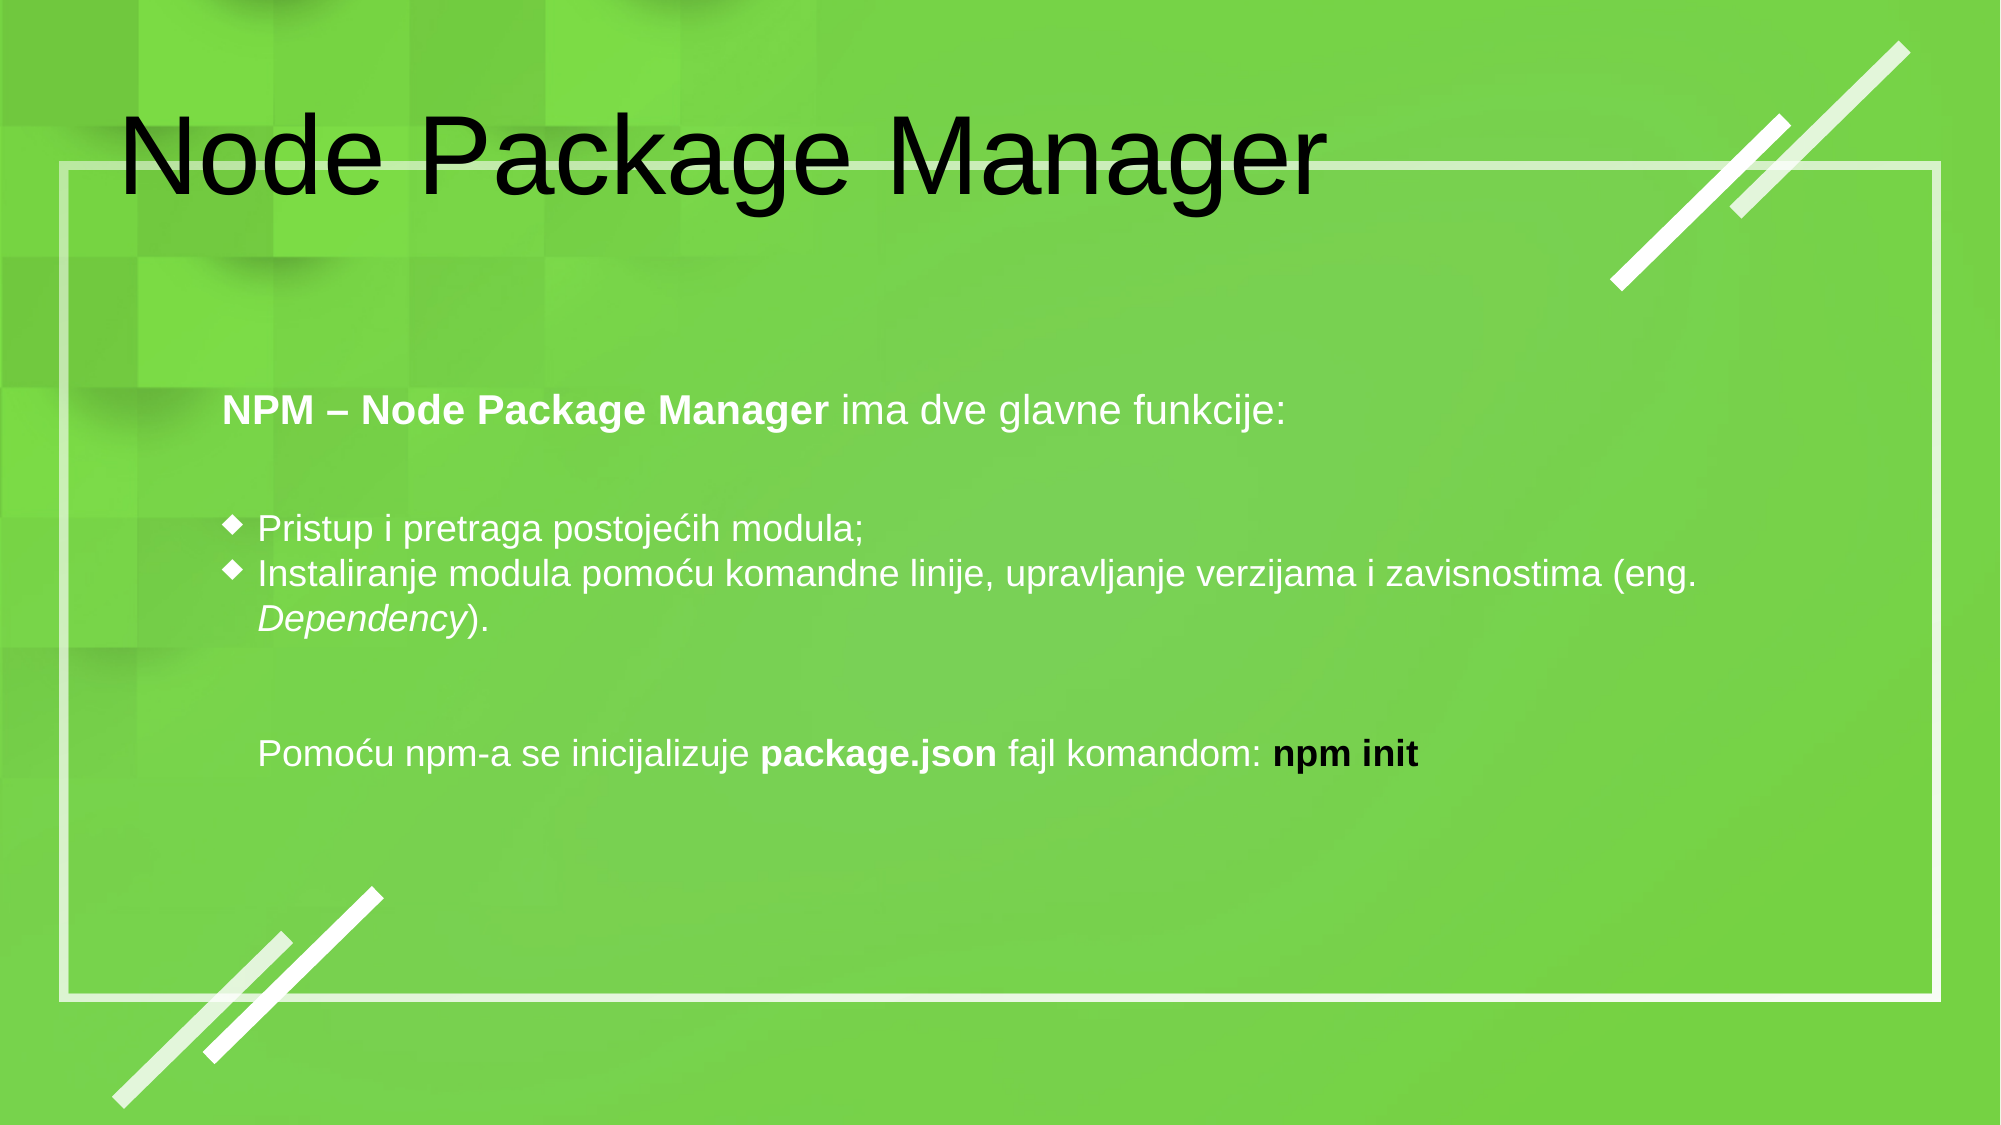

Node Package Manager
NPM – Node Package Manager ima dve glavne funkcije:
Pristup i pretraga postojećih modula;
Instaliranje modula pomoću komandne linije, upravljanje verzijama i zavisnostima (eng. Dependency).
Pomoću npm-a se inicijalizuje package.json fajl komandom: npm init